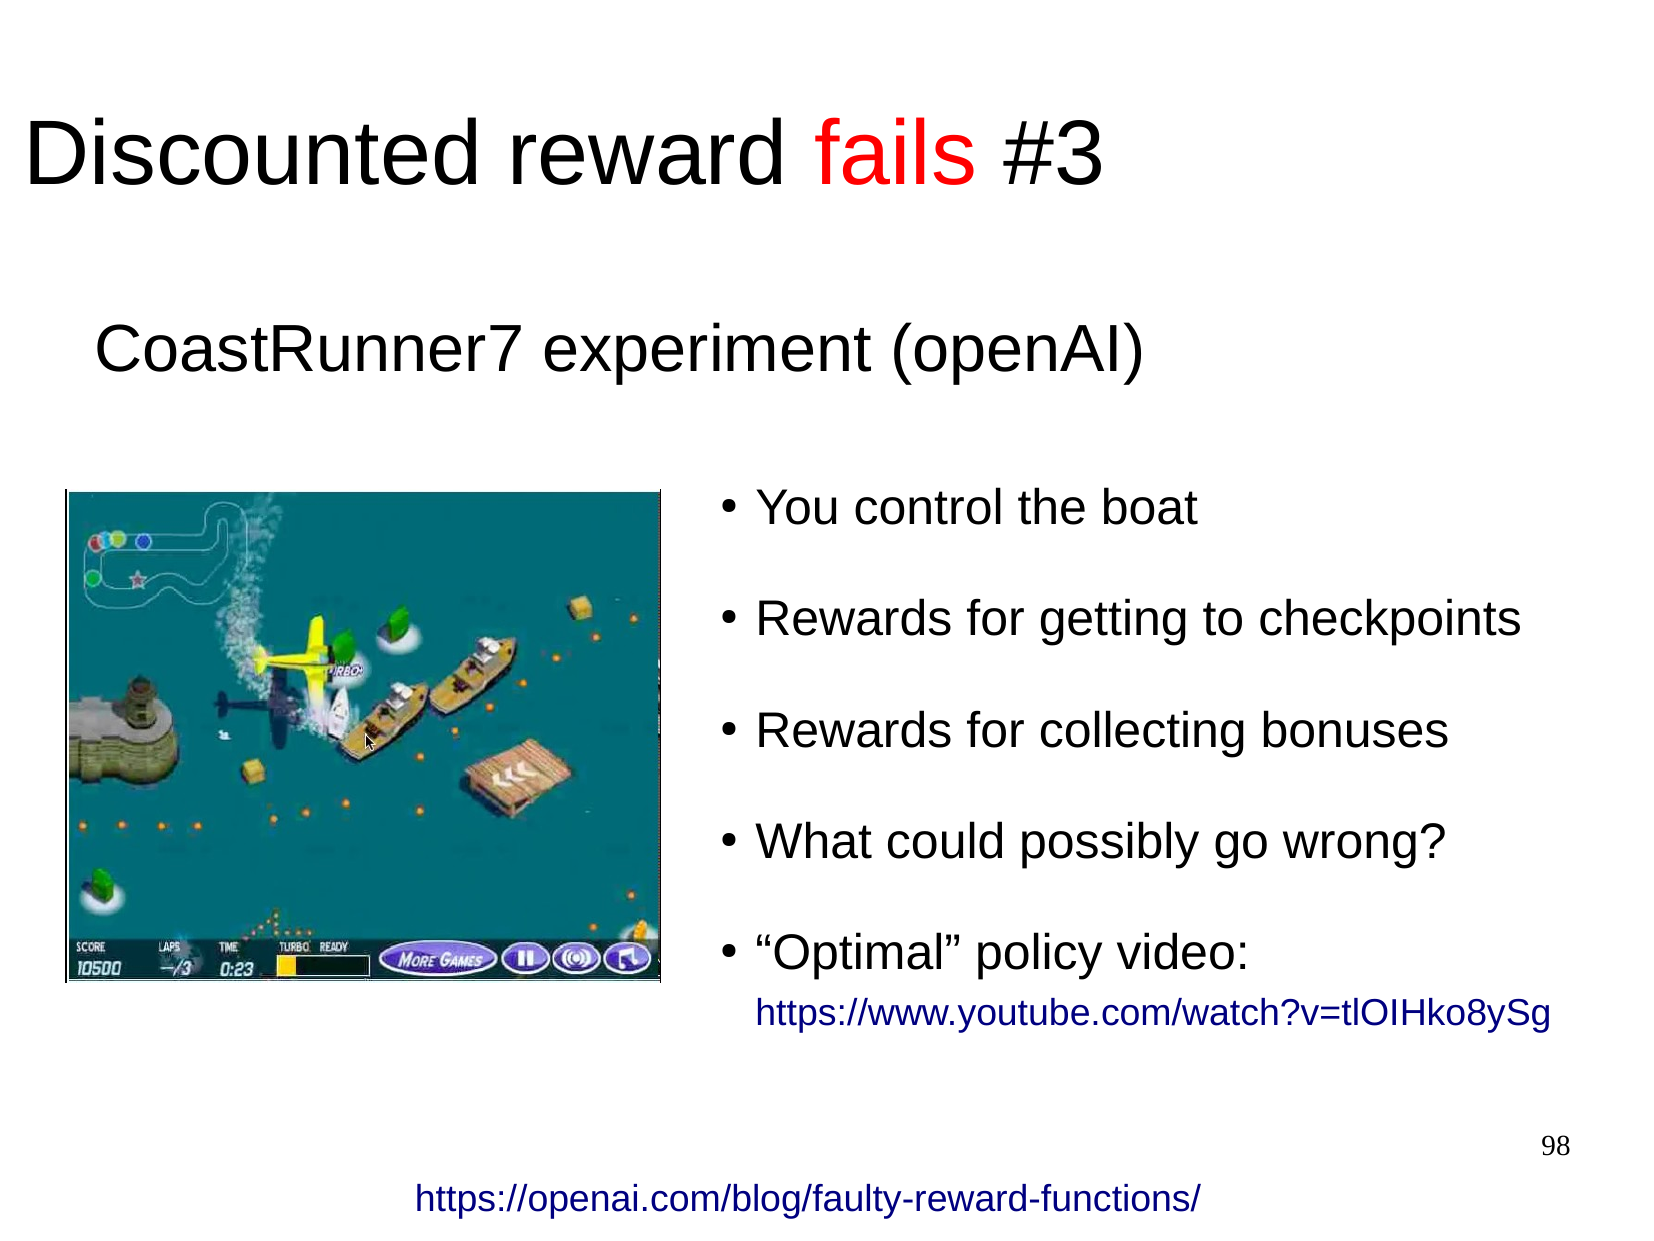

# Discounted reward fails #3
CoastRunner7 experiment (openAI)
You control the boat
Rewards for getting to checkpoints
Rewards for collecting bonuses
What could possibly go wrong?
“Optimal” policy video:
https://www.youtube.com/watch?v=tlOIHko8ySg
98
https://openai.com/blog/faulty-reward-functions/